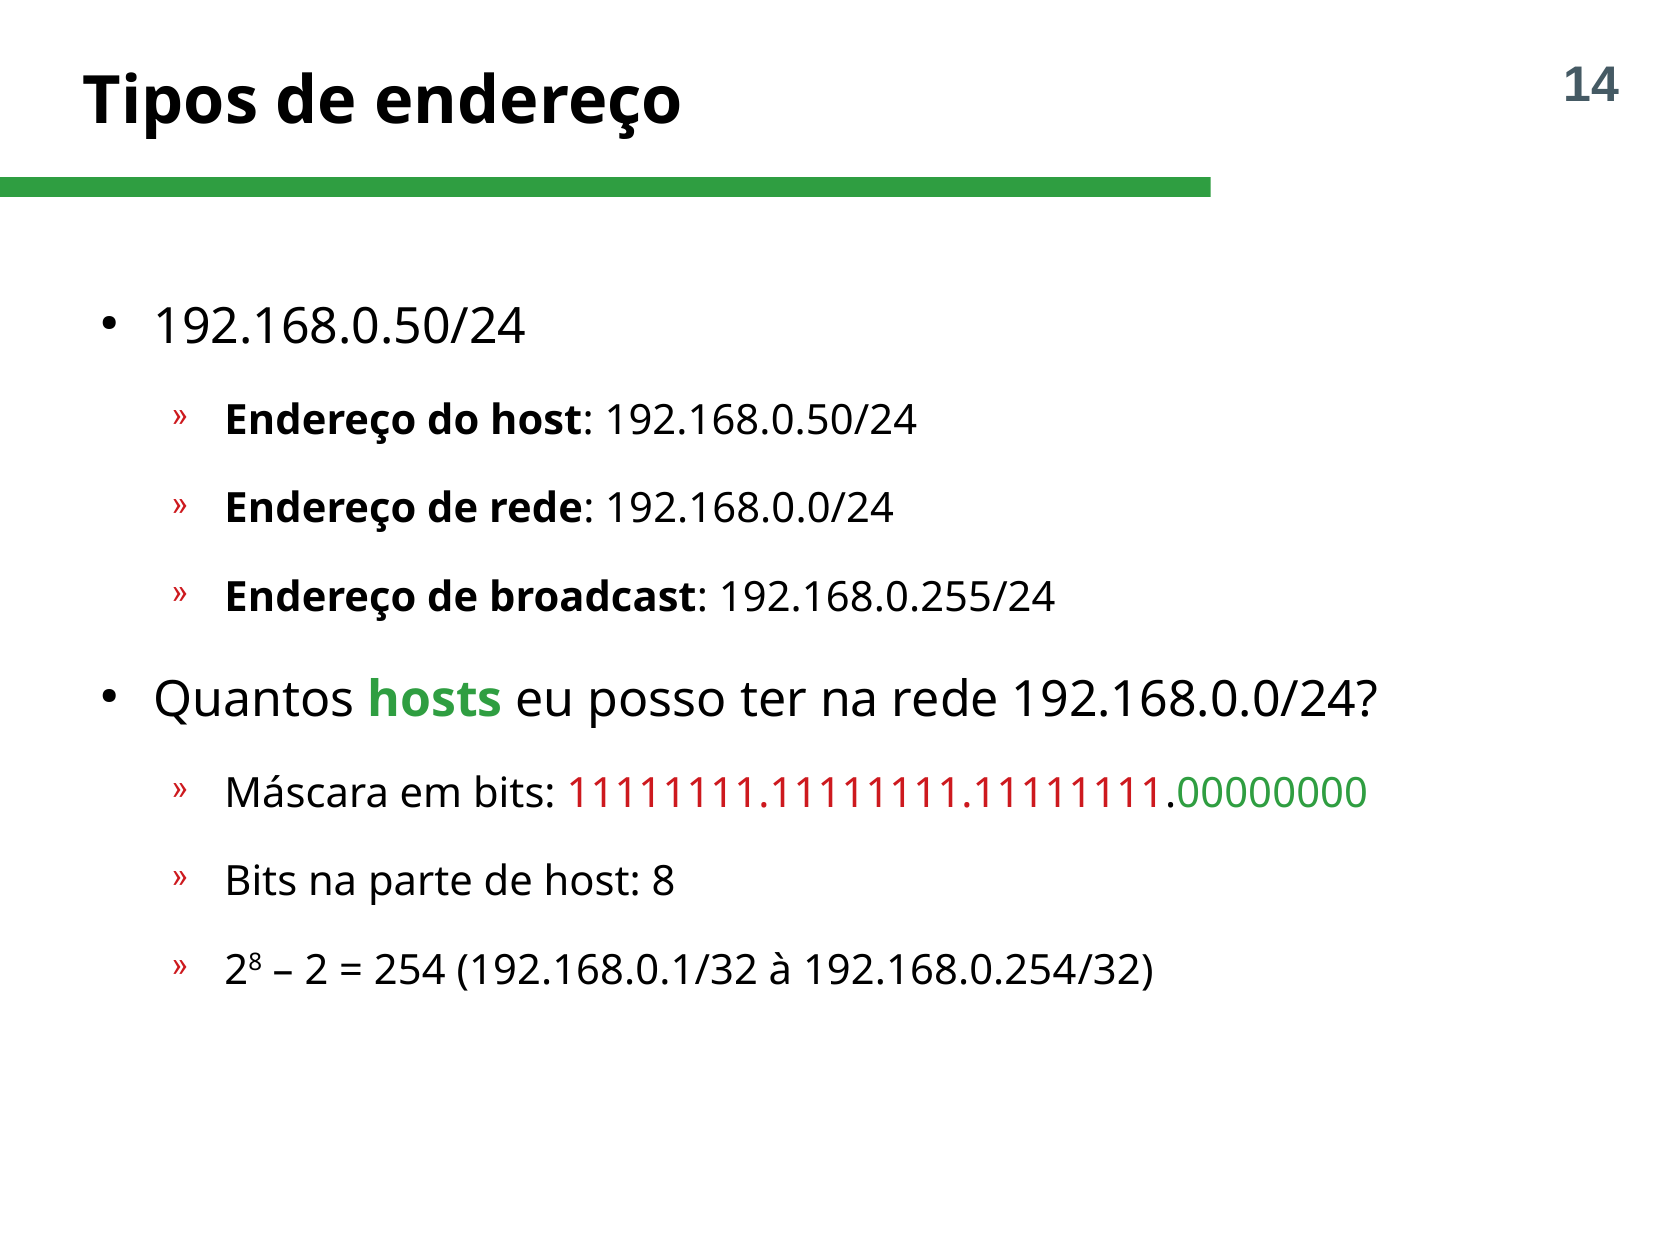

# Tipos de endereço
192.168.0.50/24
Endereço do host: 192.168.0.50/24
Endereço de rede: 192.168.0.0/24
Endereço de broadcast: 192.168.0.255/24
Quantos hosts eu posso ter na rede 192.168.0.0/24?
Máscara em bits: 11111111.11111111.11111111.00000000
Bits na parte de host: 8
28 – 2 = 254 (192.168.0.1/32 à 192.168.0.254/32)